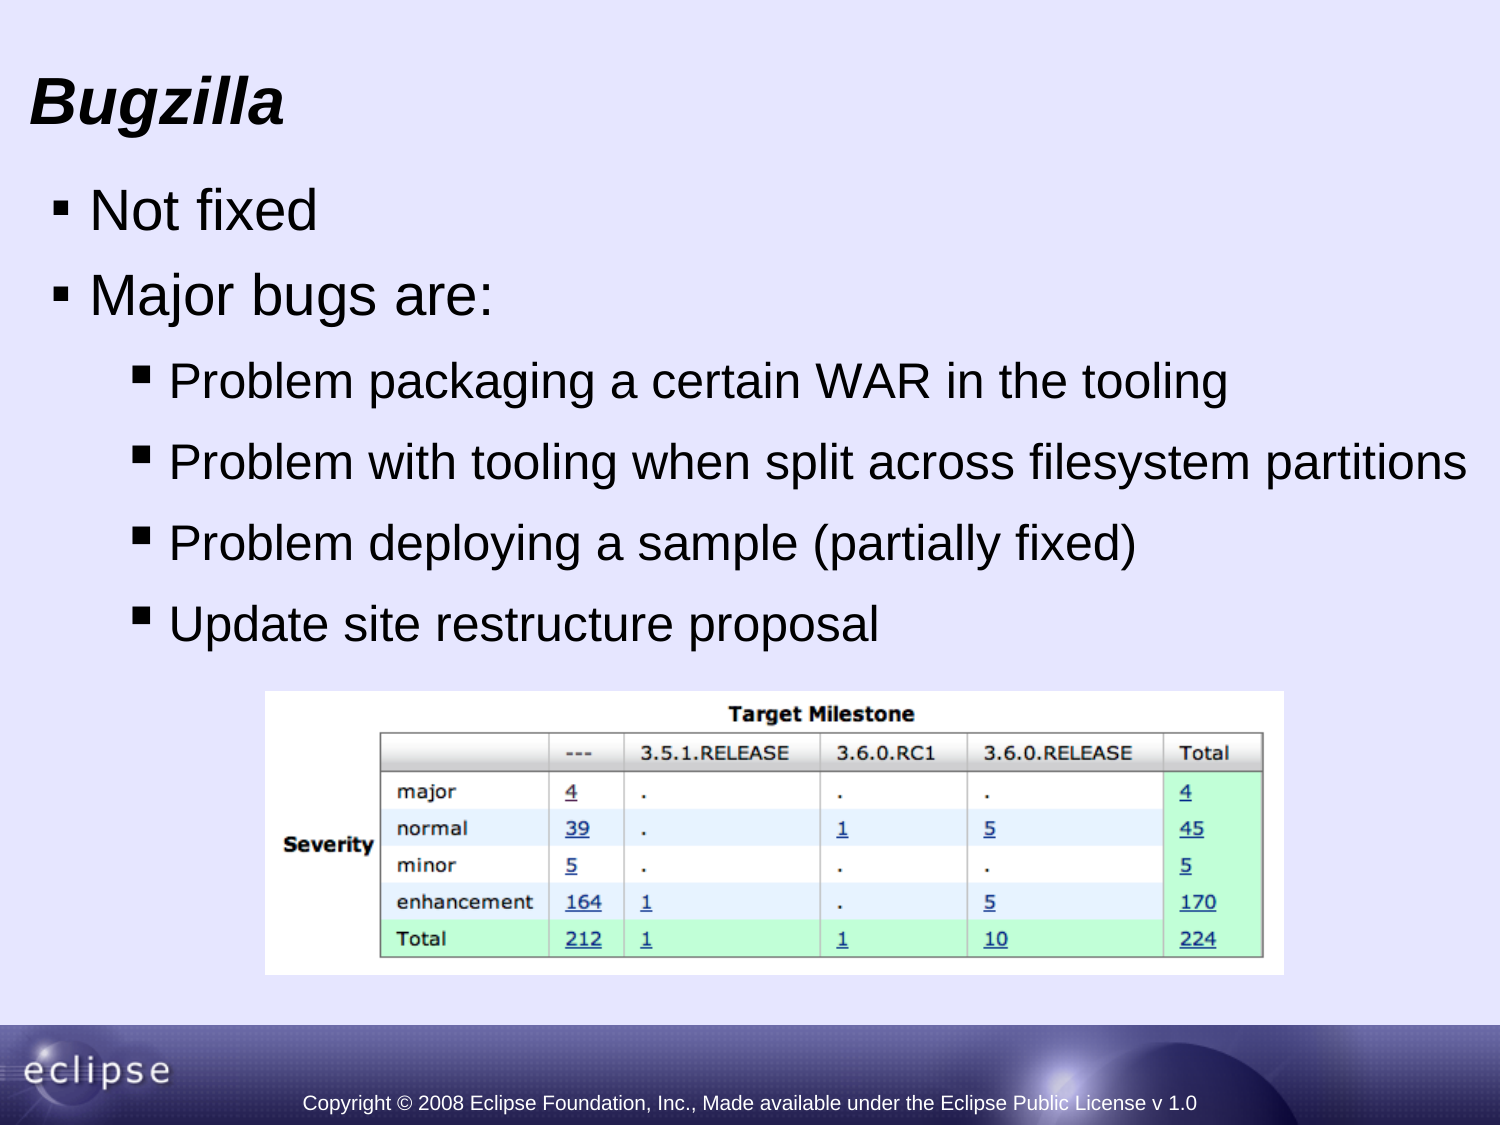

# Bugzilla
Not fixed
Major bugs are:
Problem packaging a certain WAR in the tooling
Problem with tooling when split across filesystem partitions
Problem deploying a sample (partially fixed)
Update site restructure proposal